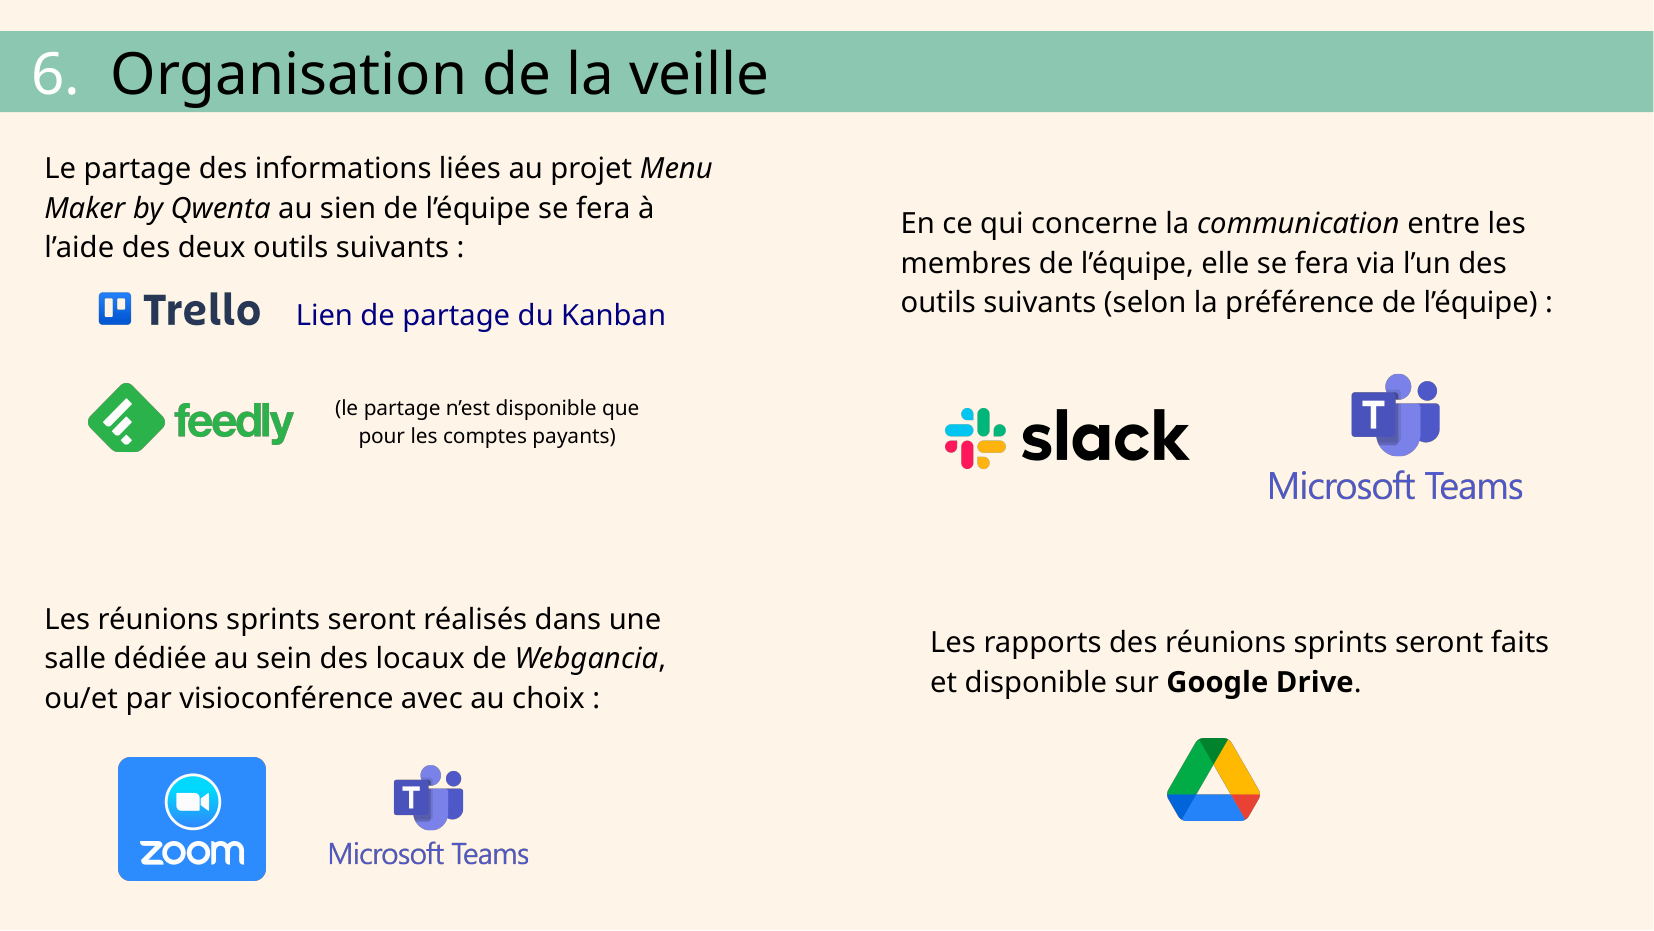

# 6. Organisation de la veille
Le partage des informations liées au projet Menu Maker by Qwenta au sien de l’équipe se fera à l’aide des deux outils suivants :
En ce qui concerne la communication entre les membres de l’équipe, elle se fera via l’un des outils suivants (selon la préférence de l’équipe) :
Lien de partage du Kanban
(le partage n’est disponible que pour les comptes payants)
Les réunions sprints seront réalisés dans une salle dédiée au sein des locaux de Webgancia, ou/et par visioconférence avec au choix :
Les rapports des réunions sprints seront faits et disponible sur Google Drive.